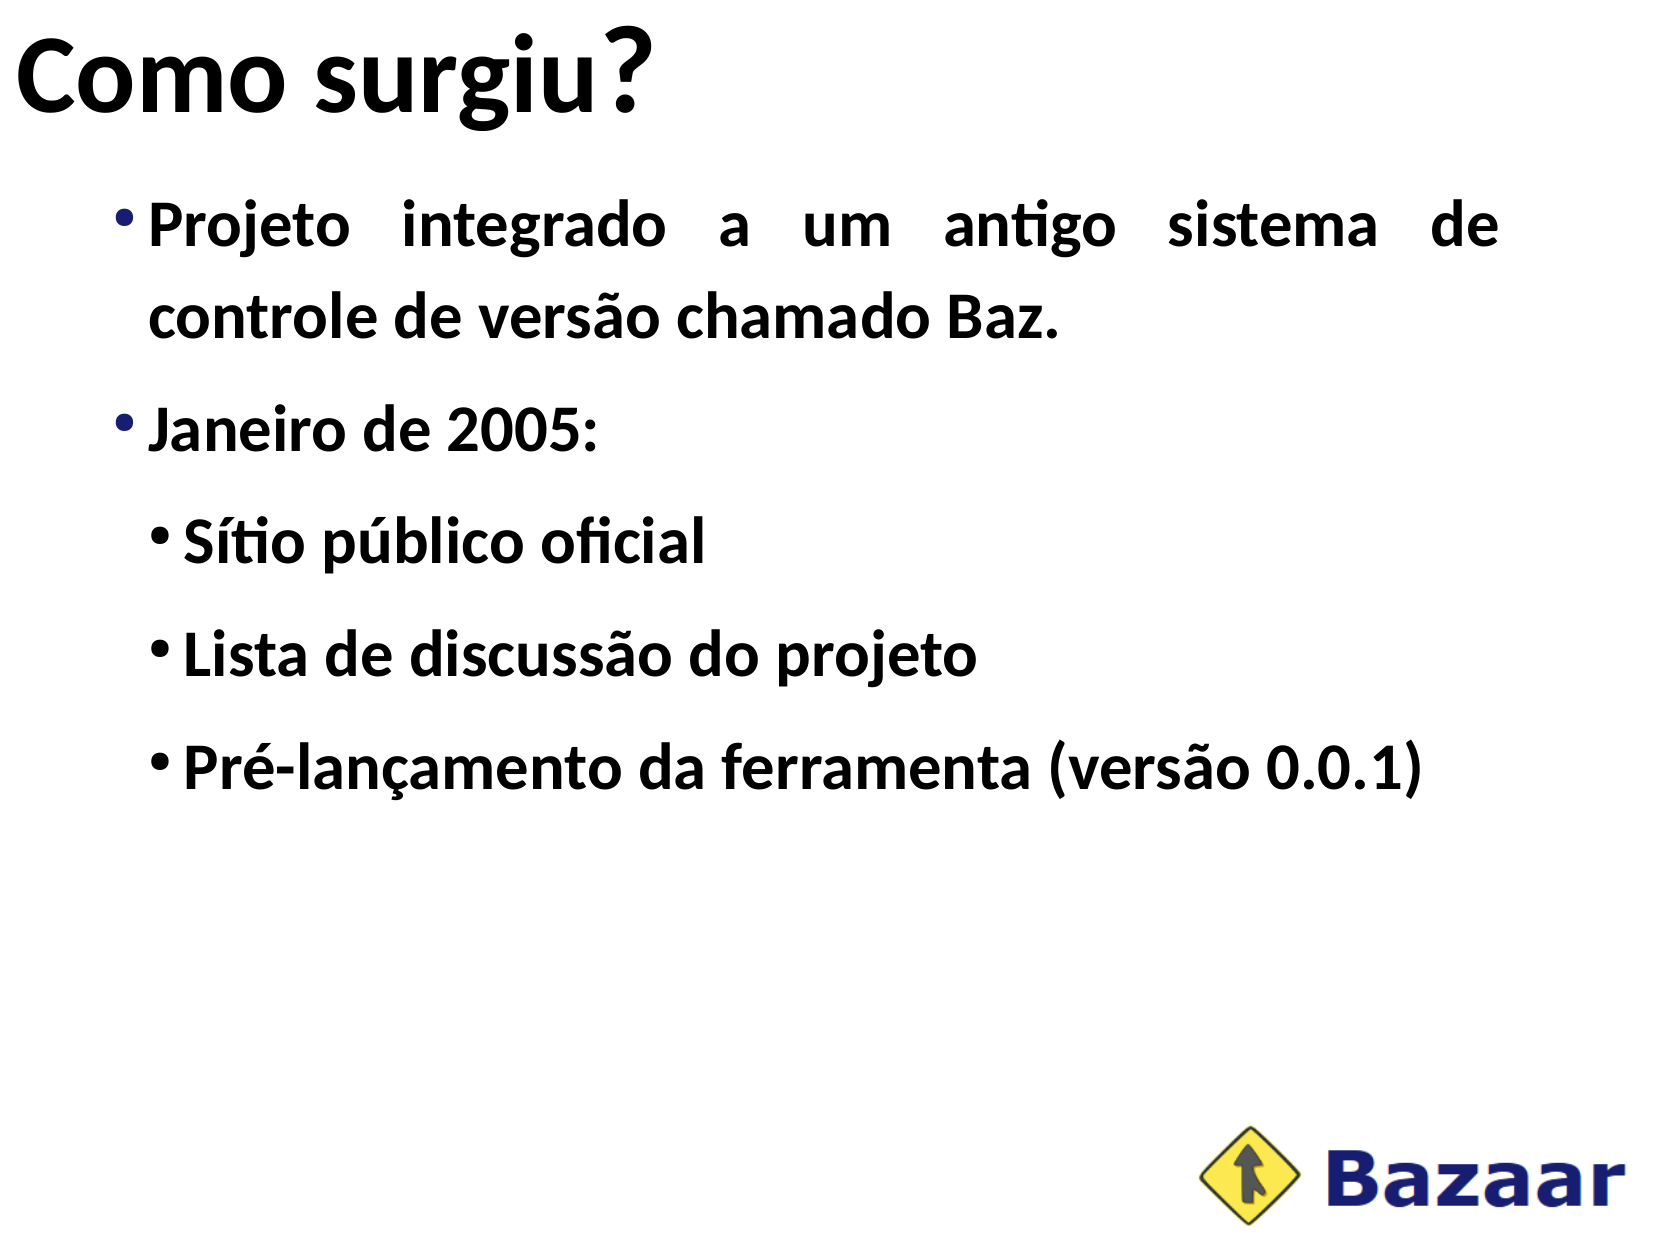

Como surgiu?
Projeto integrado a um antigo sistema de controle de versão chamado Baz.
Janeiro de 2005:
Sítio público oficial
Lista de discussão do projeto
Pré-lançamento da ferramenta (versão 0.0.1)